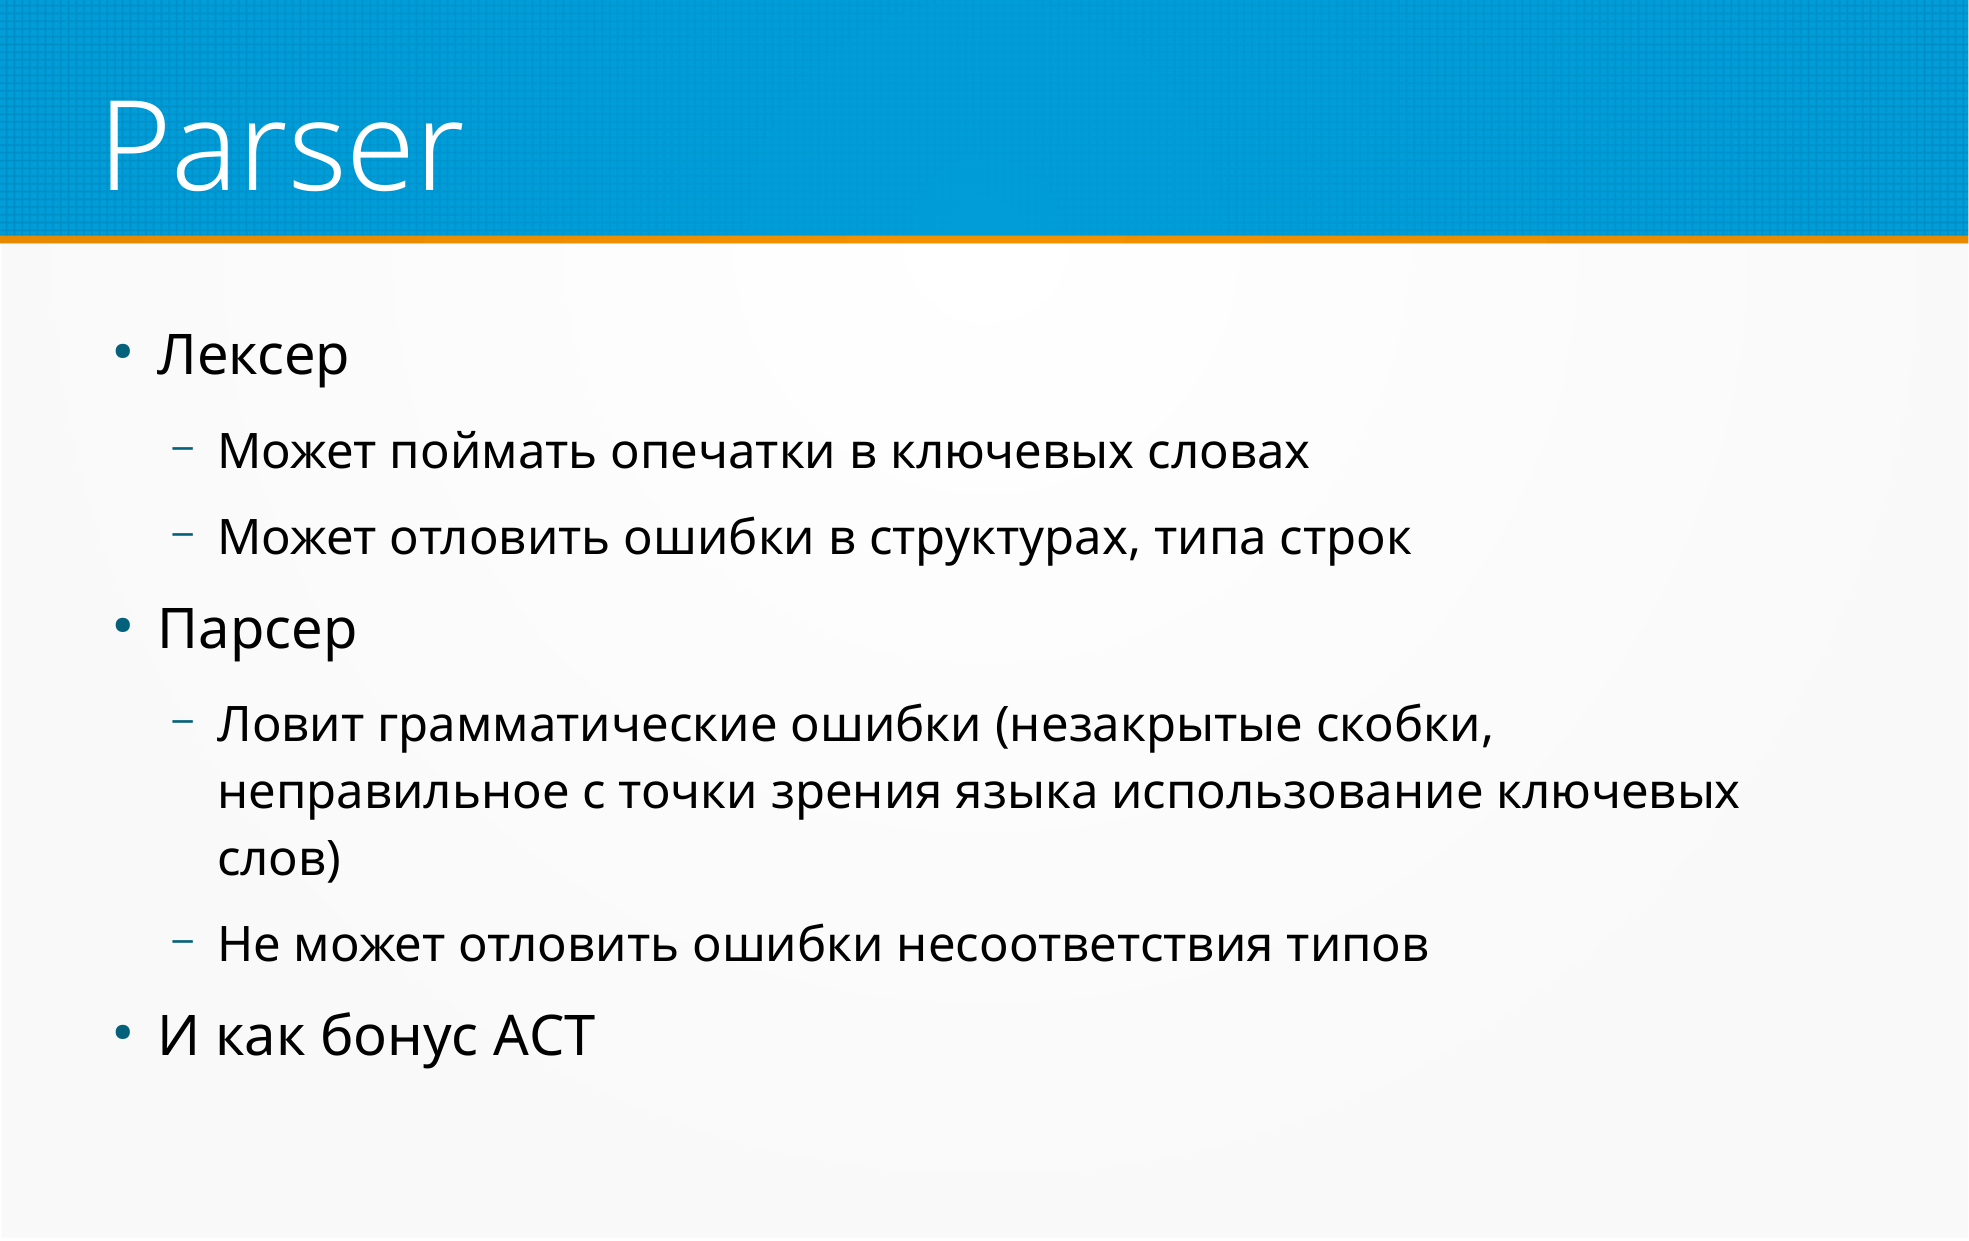

# Parser
Лексер
Может поймать опечатки в ключевых словах
Может отловить ошибки в структурах, типа строк
Парсер
Ловит грамматические ошибки (незакрытые скобки, неправильное с точки зрения языка использование ключевых слов)
Не может отловить ошибки несоответствия типов
И как бонус АСТ